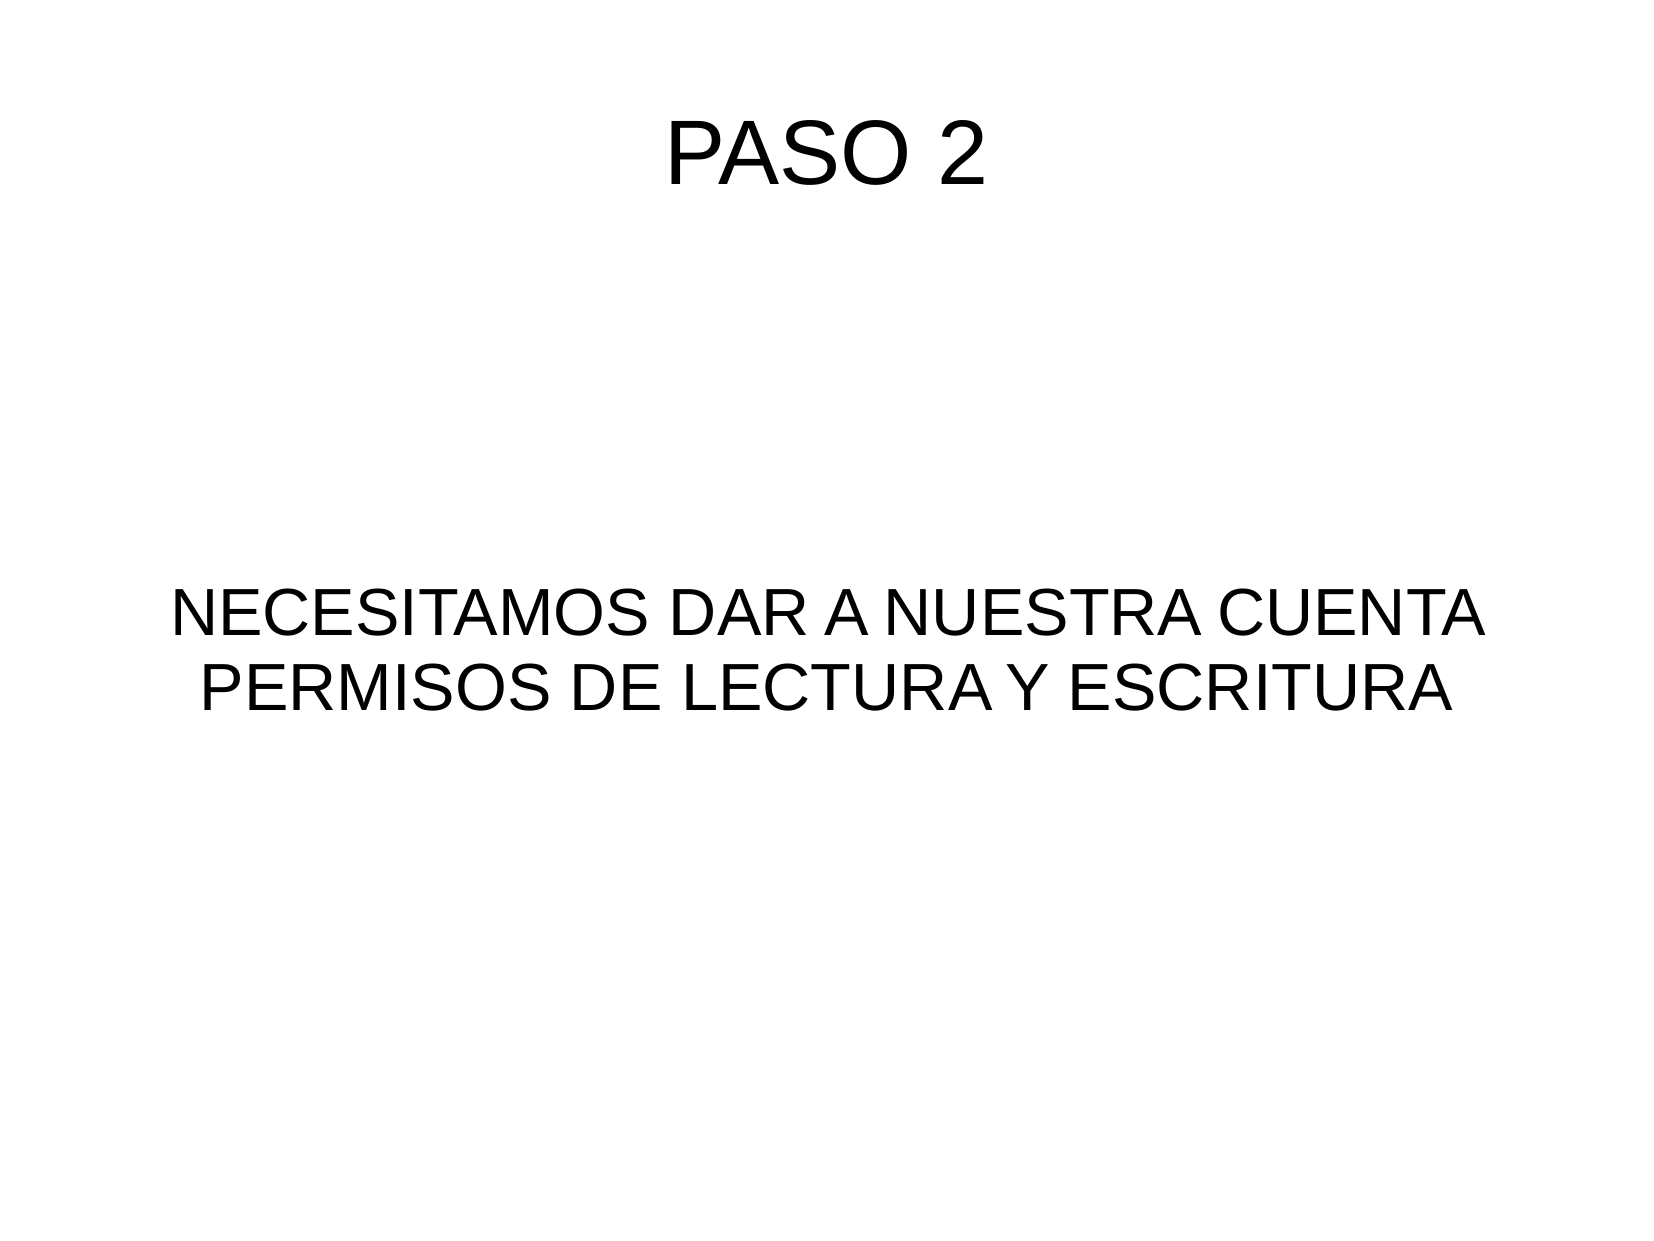

# PASO 2
NECESITAMOS DAR A NUESTRA CUENTA PERMISOS DE LECTURA Y ESCRITURA